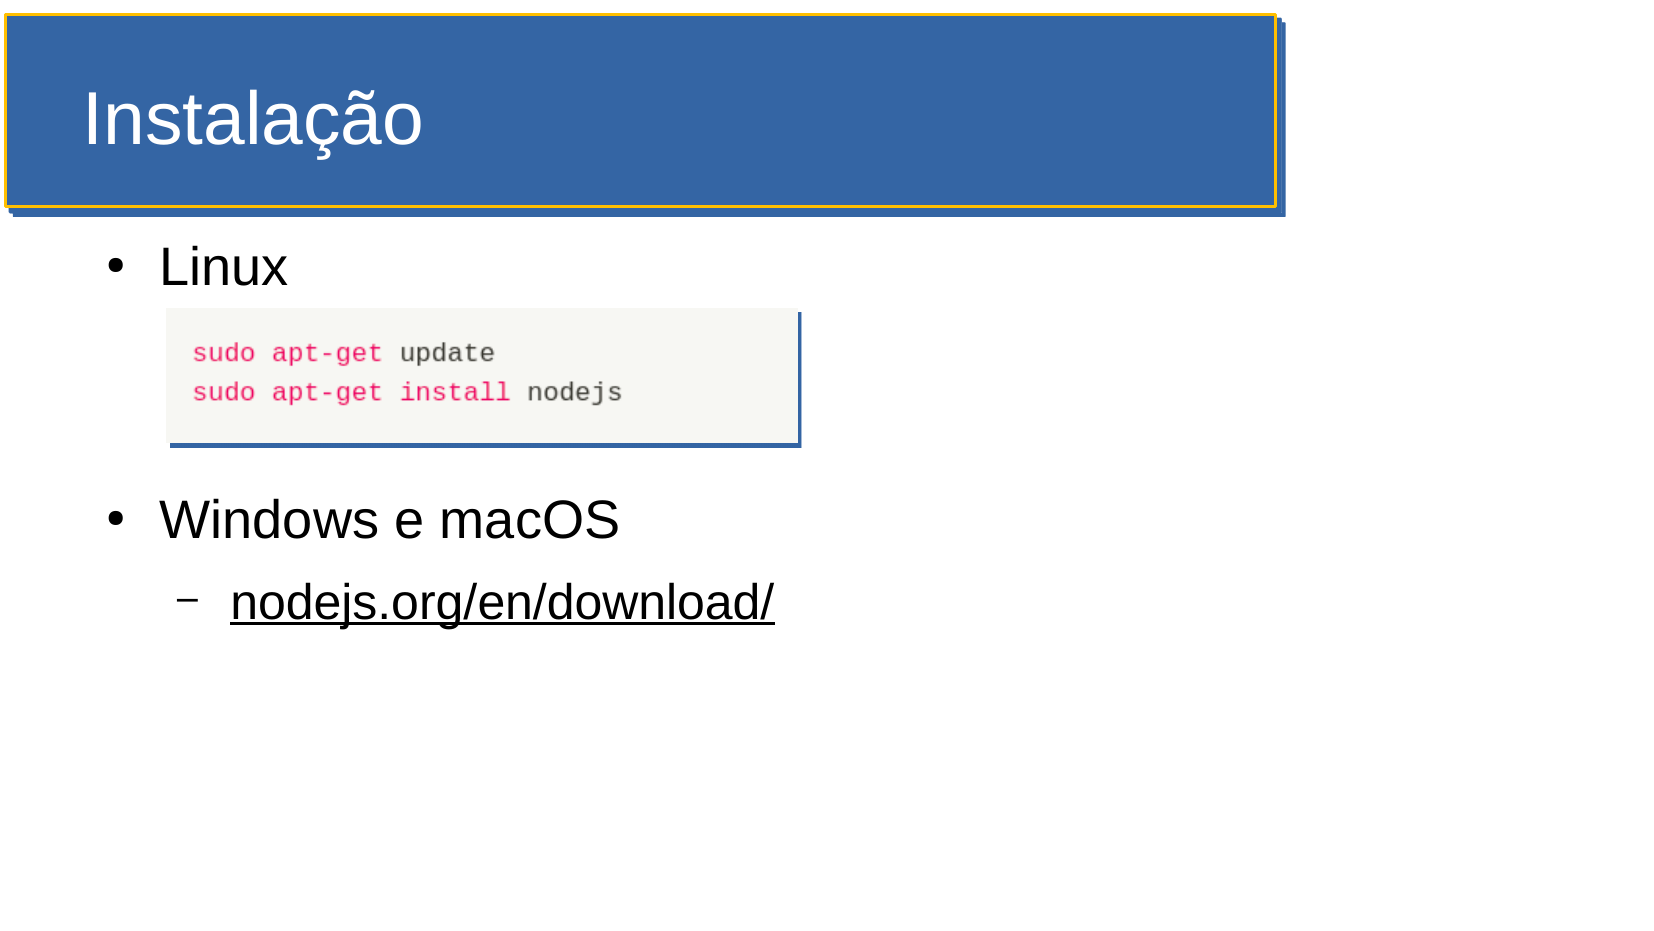

# Instalação
Linux
Windows e macOS
nodejs.org/en/download/